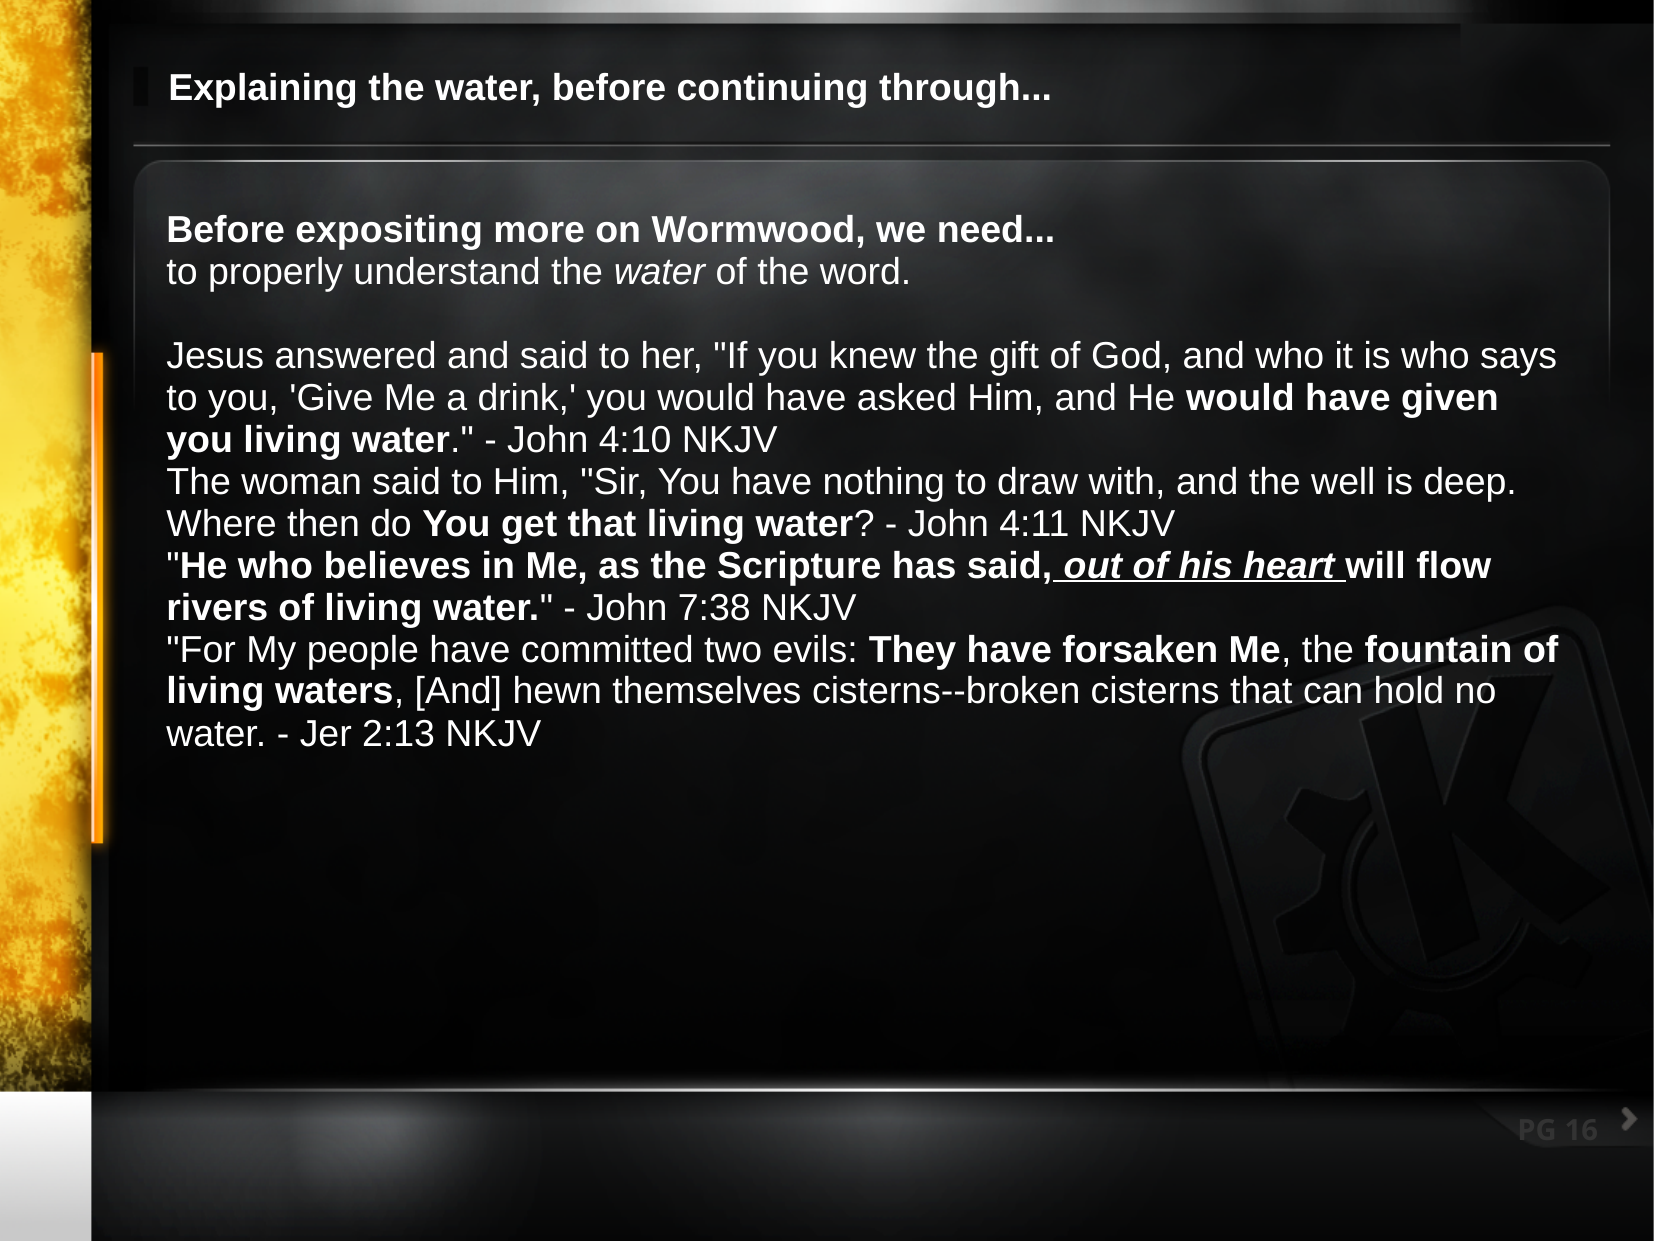

Explaining the water, before continuing through...
Before expositing more on Wormwood, we need...
to properly understand the water of the word.
Jesus answered and said to her, "If you knew the gift of God, and who it is who says to you, 'Give Me a drink,' you would have asked Him, and He would have given you living water." - John 4:10 NKJV
The woman said to Him, "Sir, You have nothing to draw with, and the well is deep. Where then do You get that living water? - John 4:11 NKJV
"He who believes in Me, as the Scripture has said, out of his heart will flow rivers of living water." - John 7:38 NKJV
"For My people have committed two evils: They have forsaken Me, the fountain of living waters, [And] hewn themselves cisterns--broken cisterns that can hold no water. - Jer 2:13 NKJV